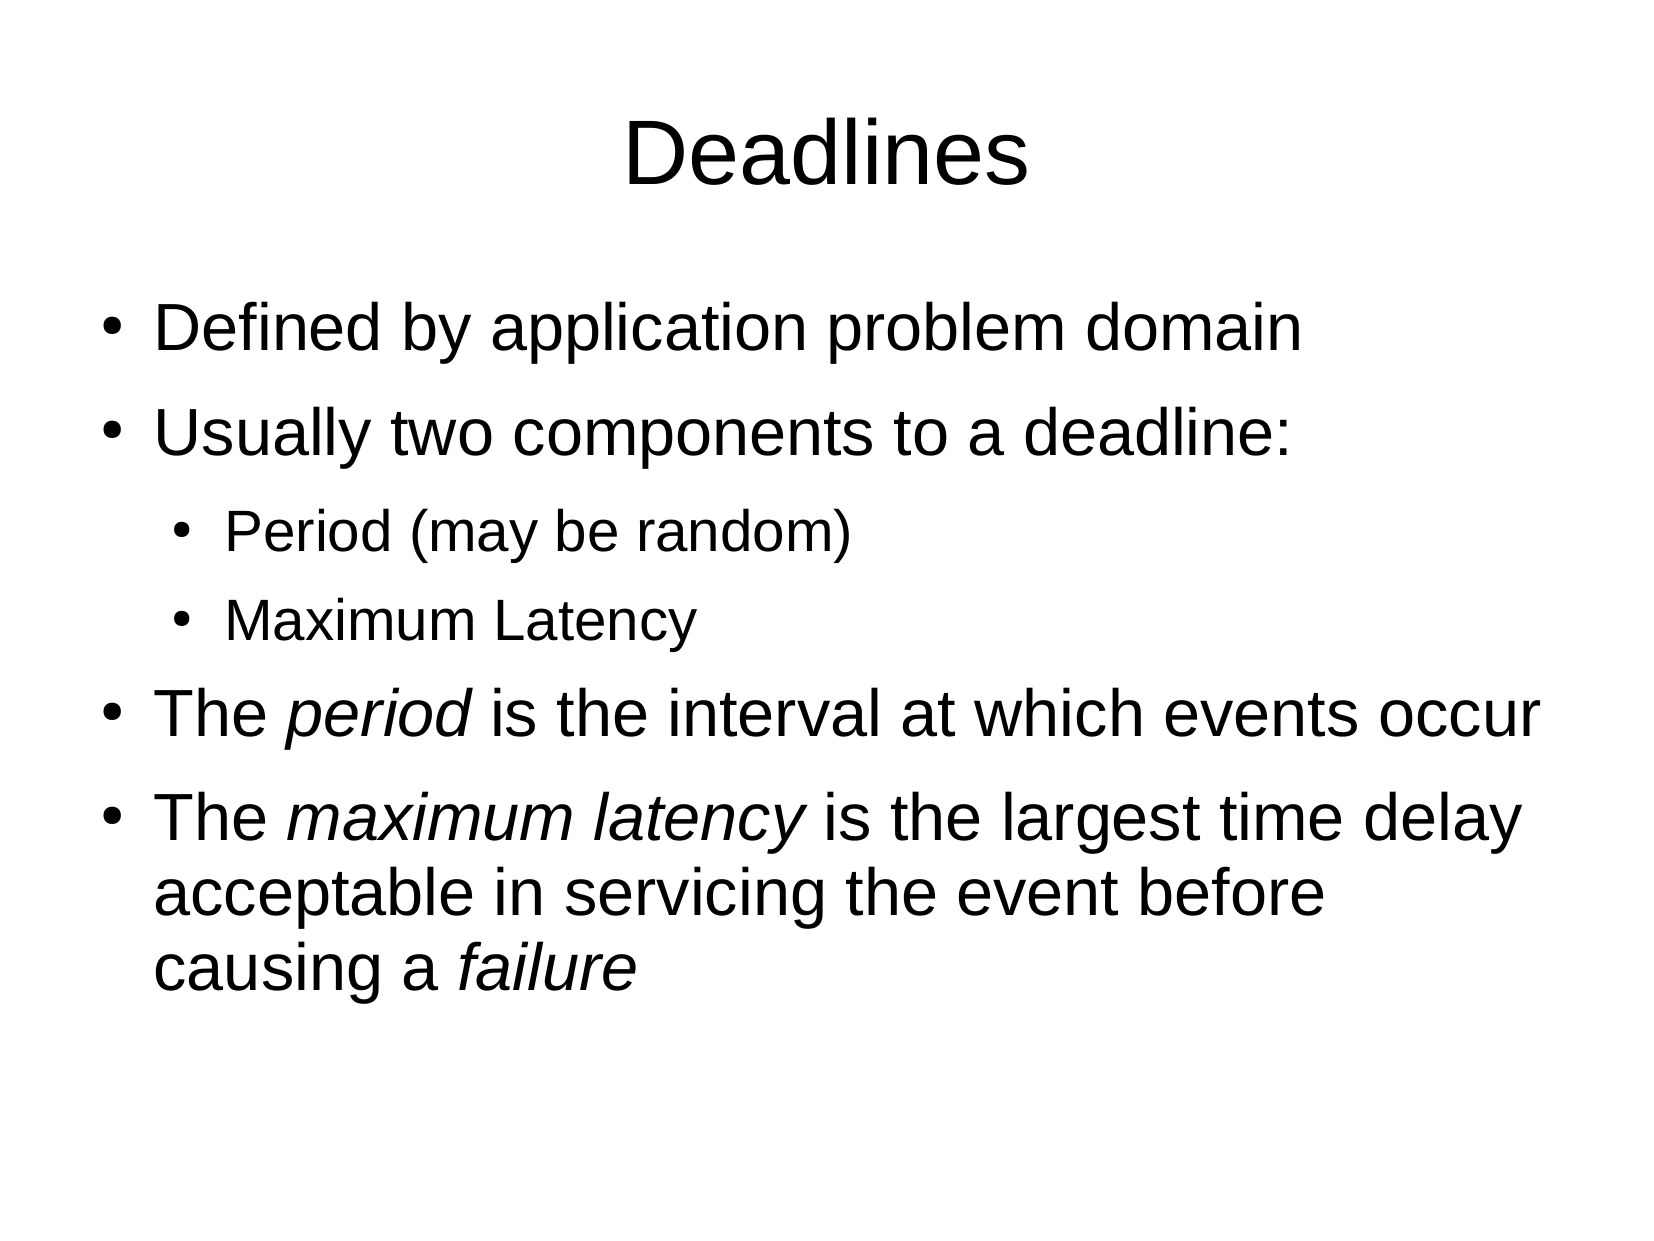

# Deadlines
Defined by application problem domain
Usually two components to a deadline:
Period (may be random)
Maximum Latency
The period is the interval at which events occur
The maximum latency is the largest time delay acceptable in servicing the event before causing a failure